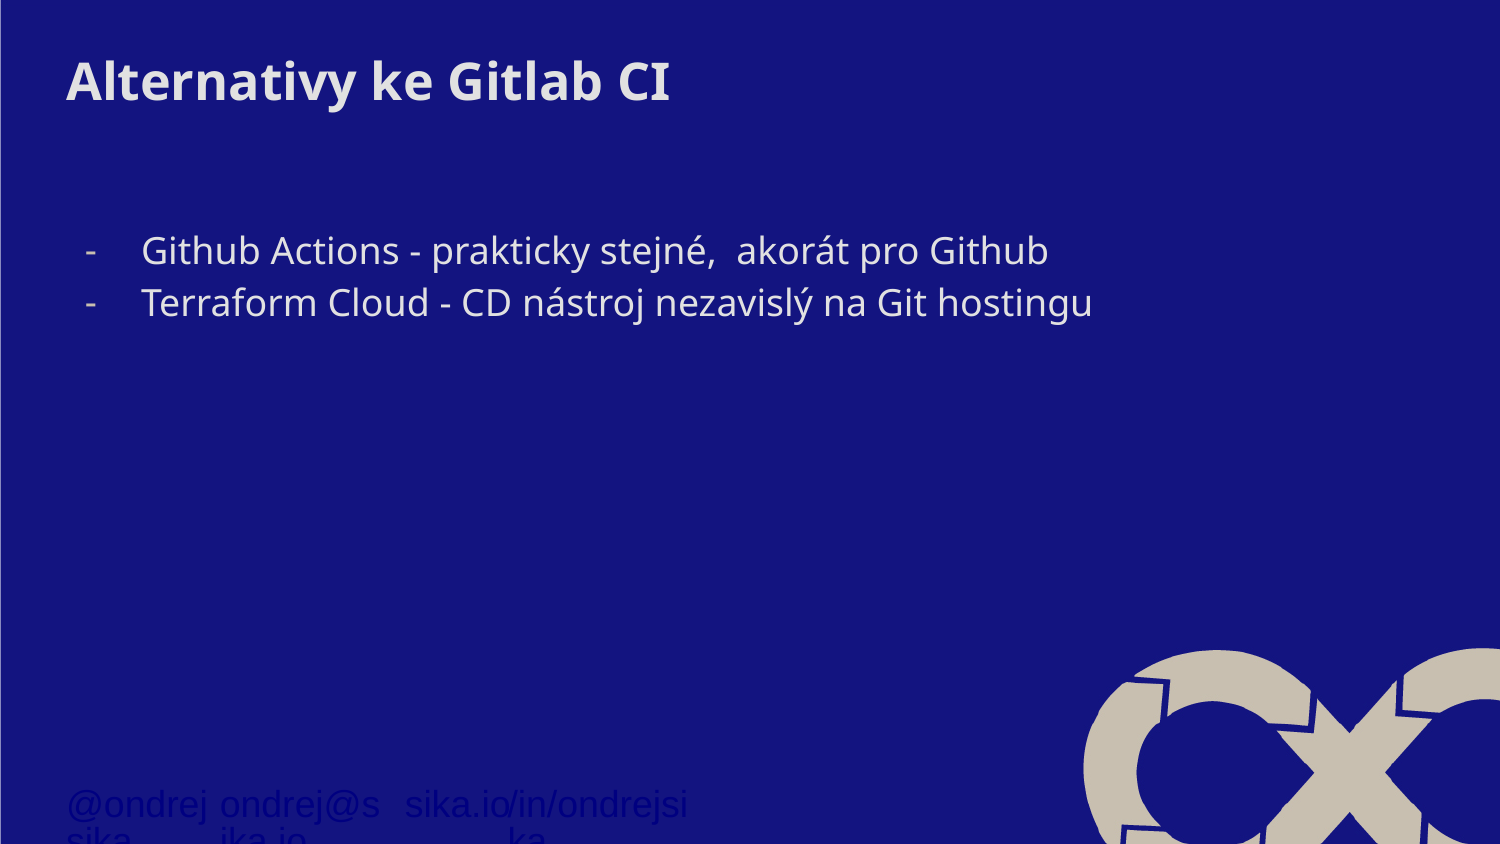

# Alternativy ke Gitlab CI
Github Actions - prakticky stejné, akorát pro Github
Terraform Cloud - CD nástroj nezavislý na Git hostingu